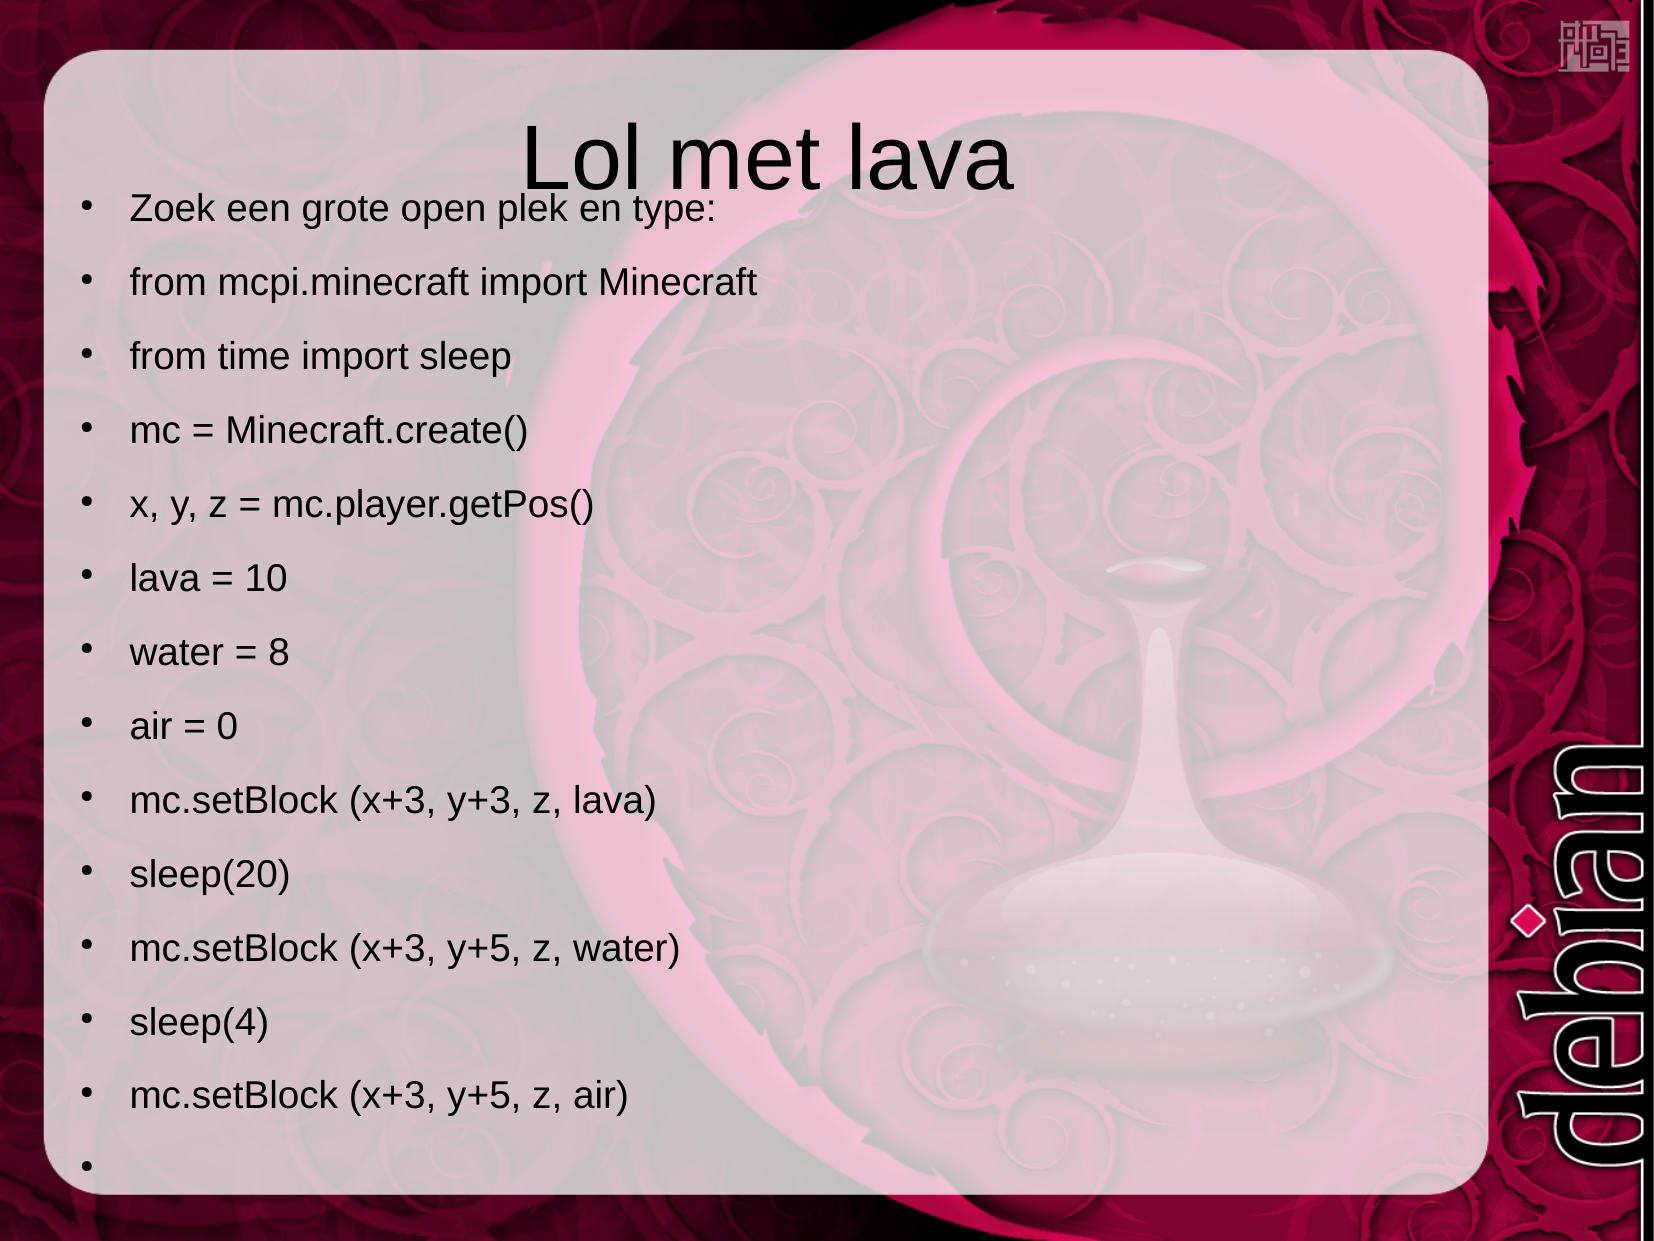

# Lol met lava
Zoek een grote open plek en type:
from mcpi.minecraft import Minecraft
from time import sleep
mc = Minecraft.create()
x, y, z = mc.player.getPos()
lava = 10
water = 8
air = 0
mc.setBlock (x+3, y+3, z, lava)
sleep(20)
mc.setBlock (x+3, y+5, z, water)
sleep(4)
mc.setBlock (x+3, y+5, z, air)